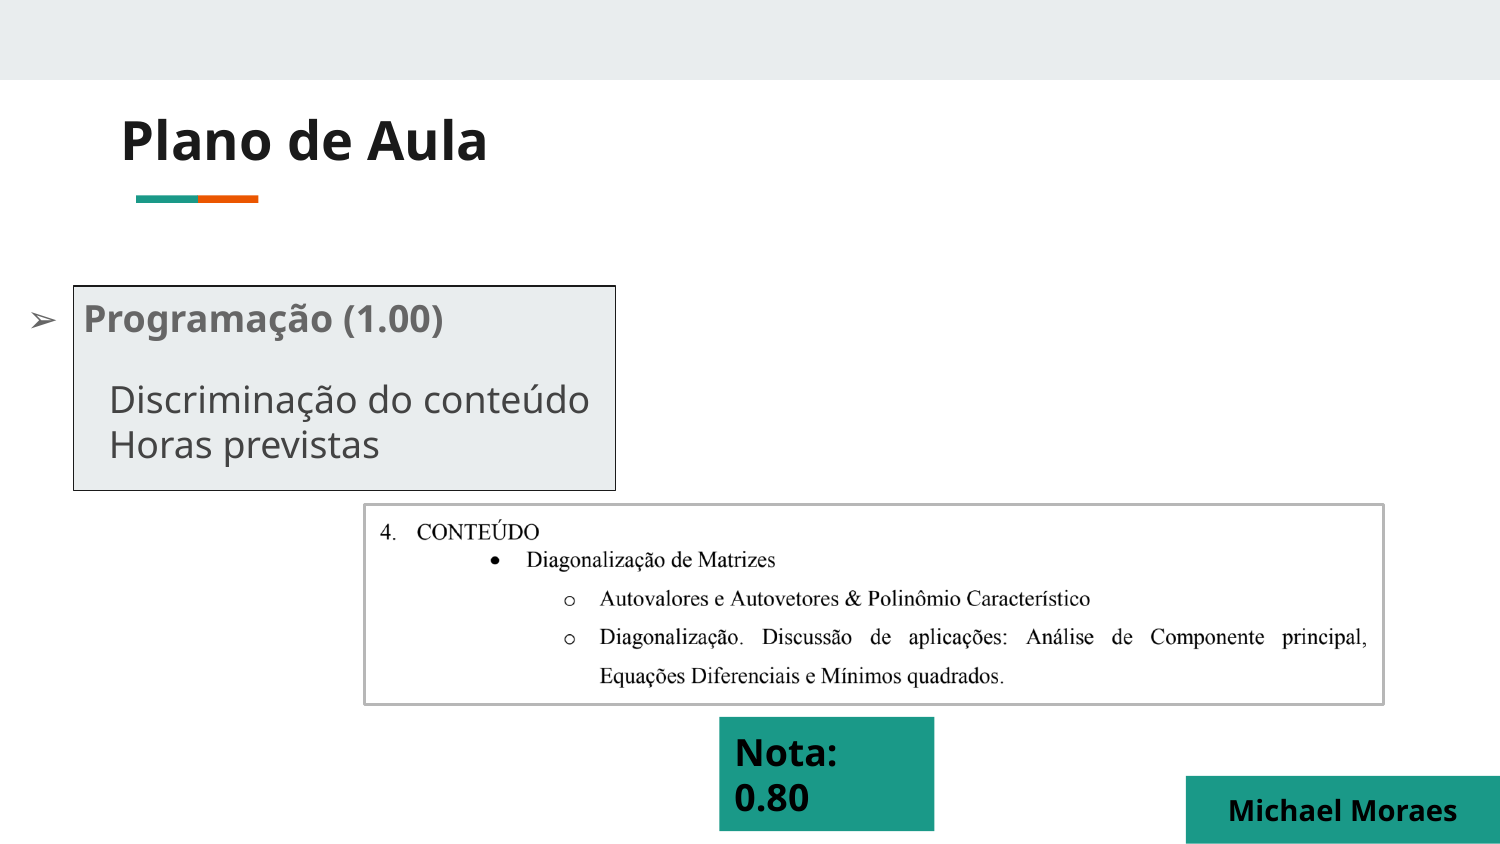

# Plano de Aula
Programação (1.00)
Discriminação do conteúdo
Horas previstas
Nota: 0.80
Michael Moraes